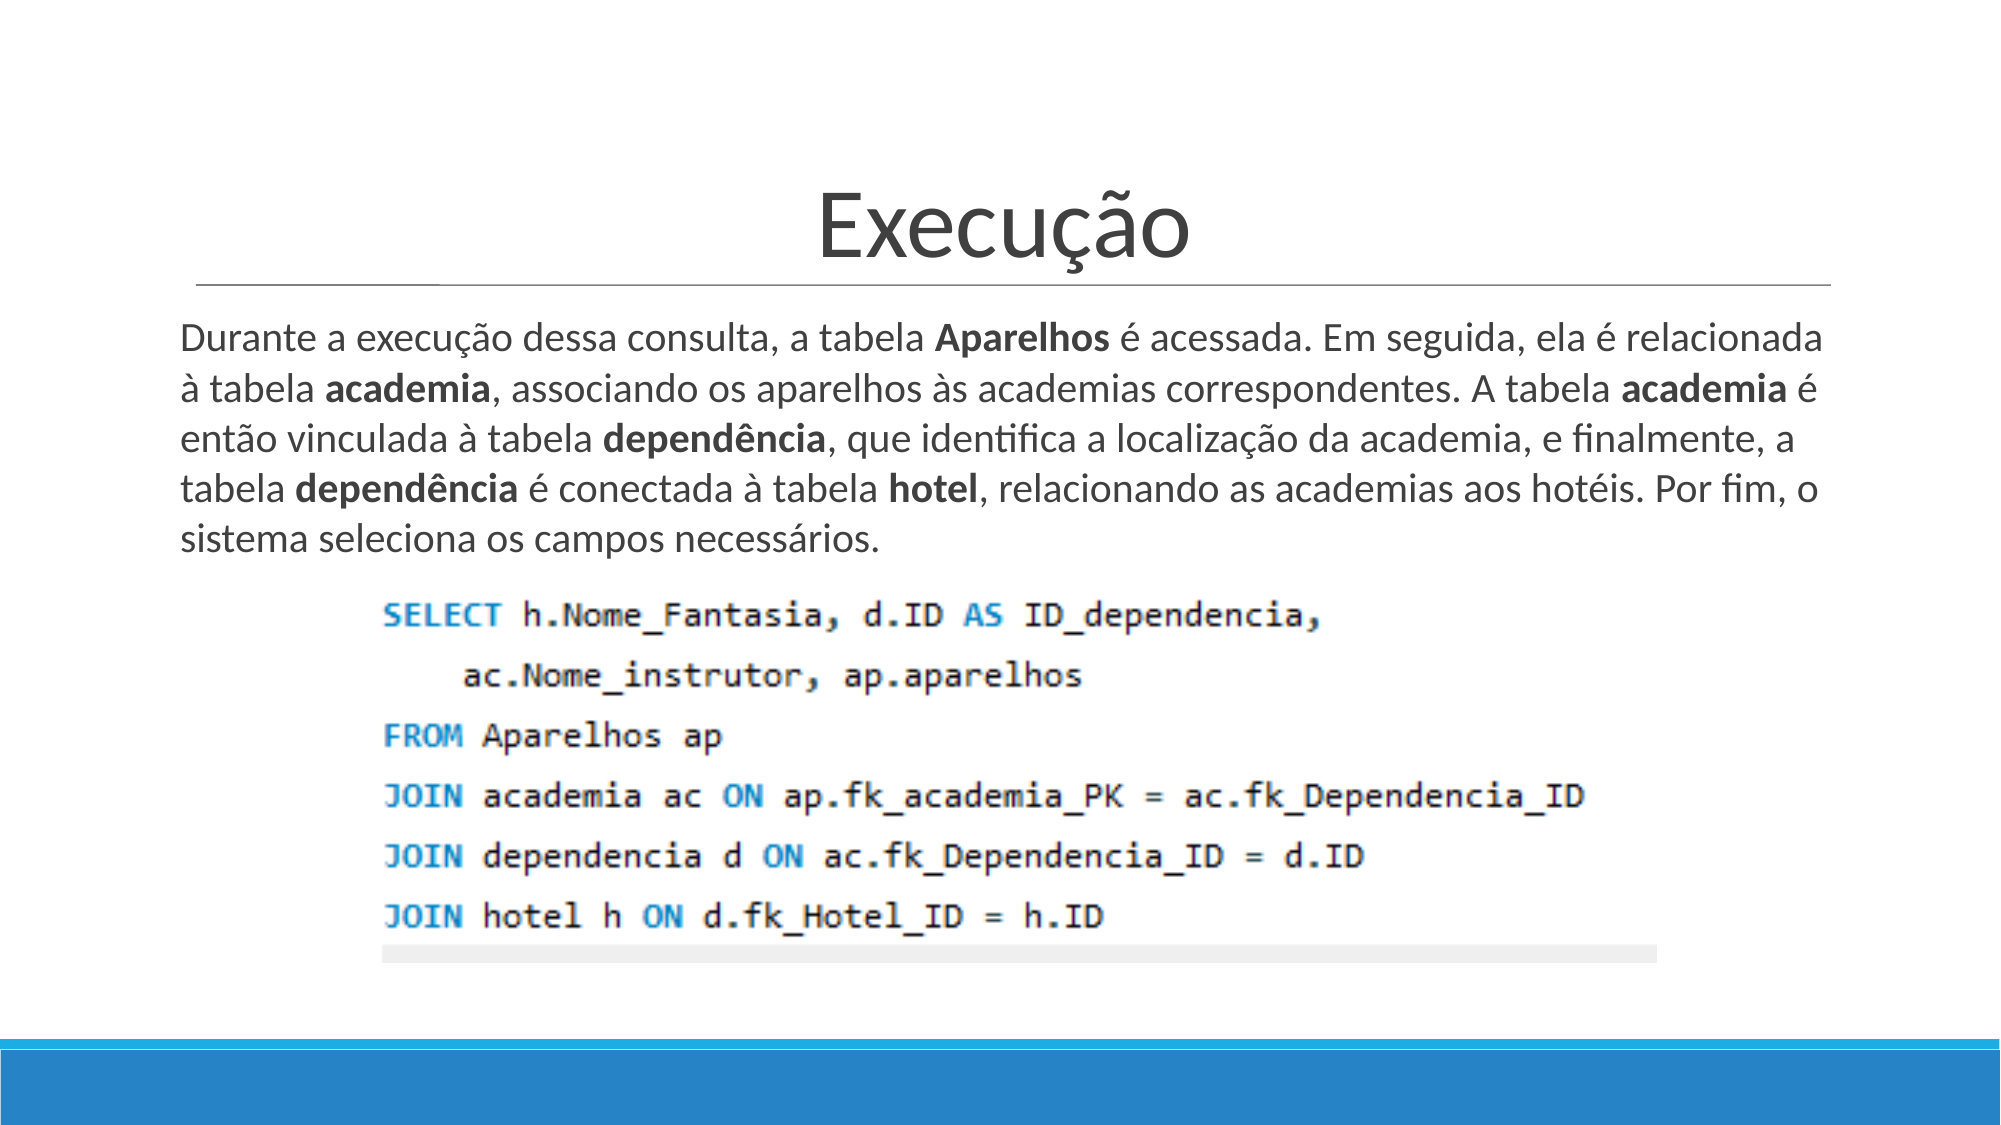

Execução
Durante a execução dessa consulta, a tabela Aparelhos é acessada. Em seguida, ela é relacionada à tabela academia, associando os aparelhos às academias correspondentes. A tabela academia é então vinculada à tabela dependência, que identifica a localização da academia, e finalmente, a tabela dependência é conectada à tabela hotel, relacionando as academias aos hotéis. Por fim, o sistema seleciona os campos necessários.